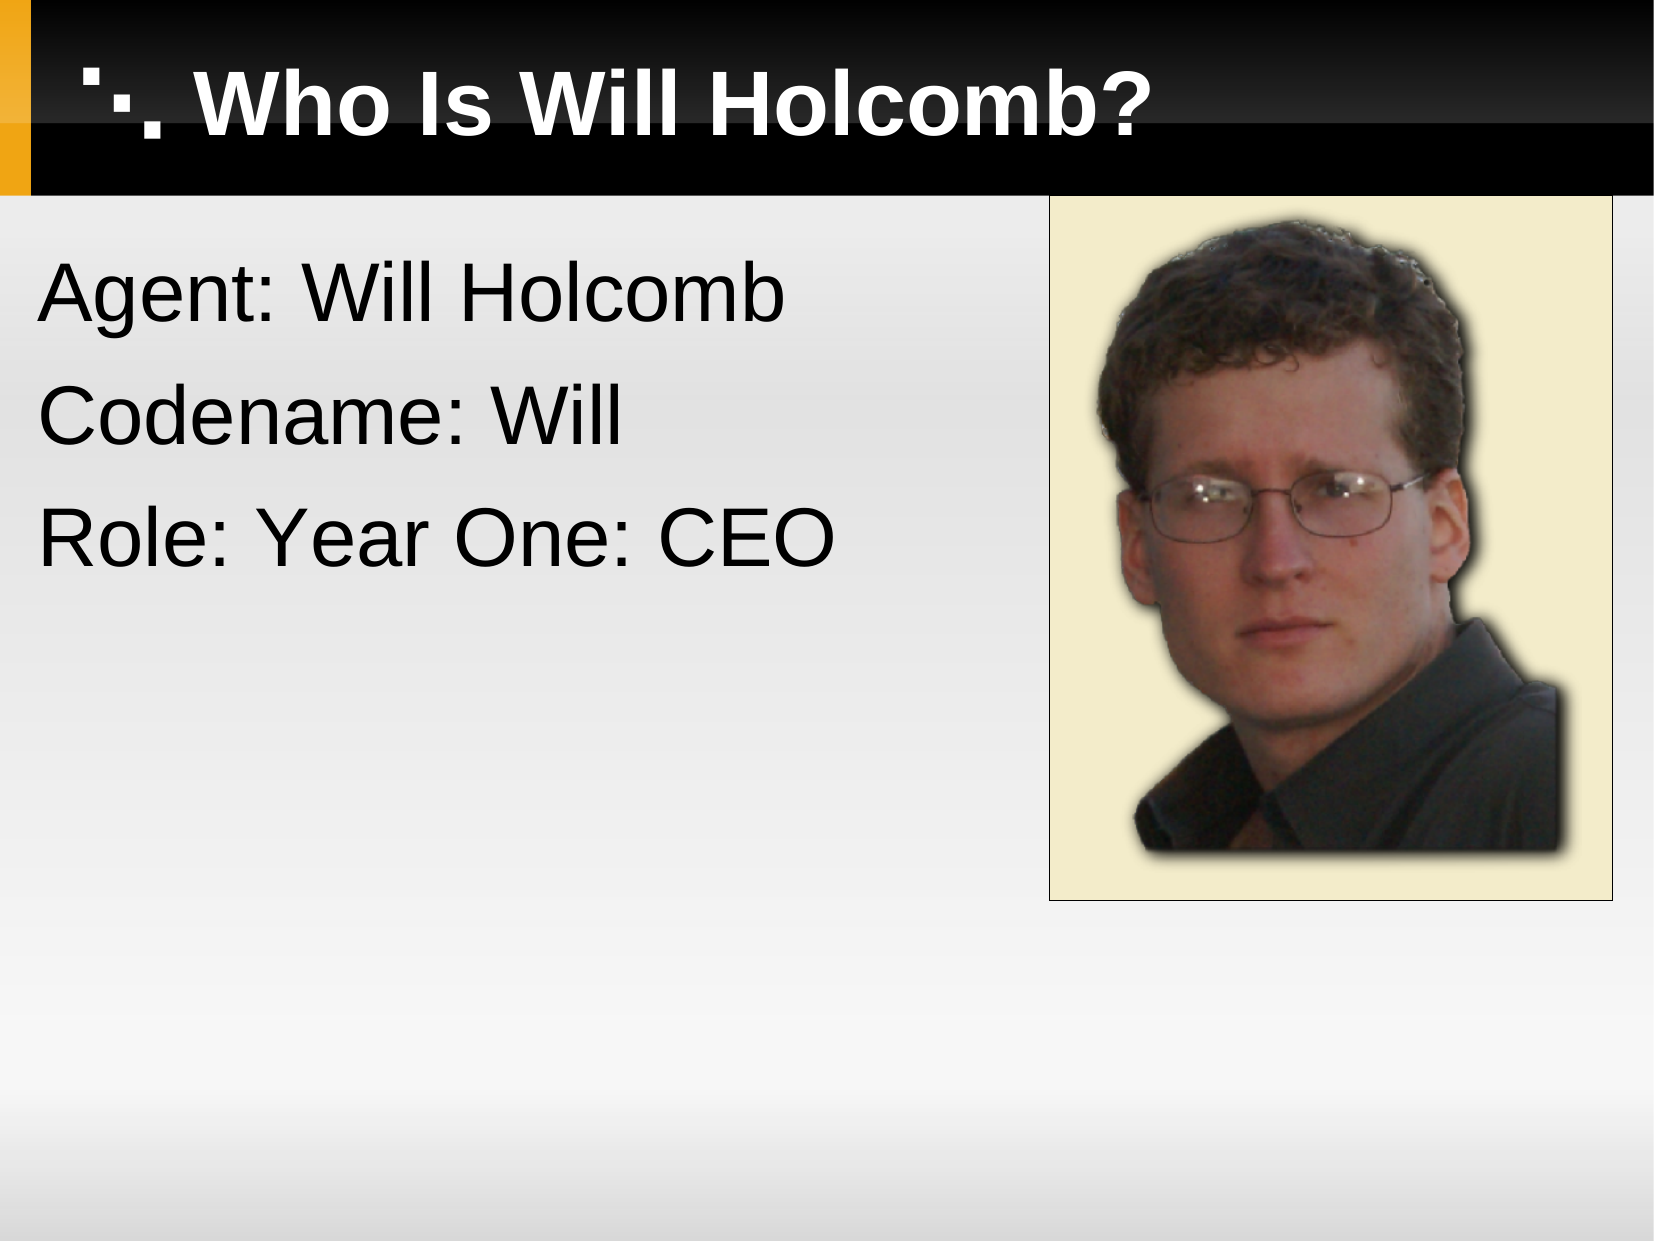

# ⋱ Who Is Will Holcomb?
Agent: Will Holcomb
Codename: Will
Role: Year One: CEO